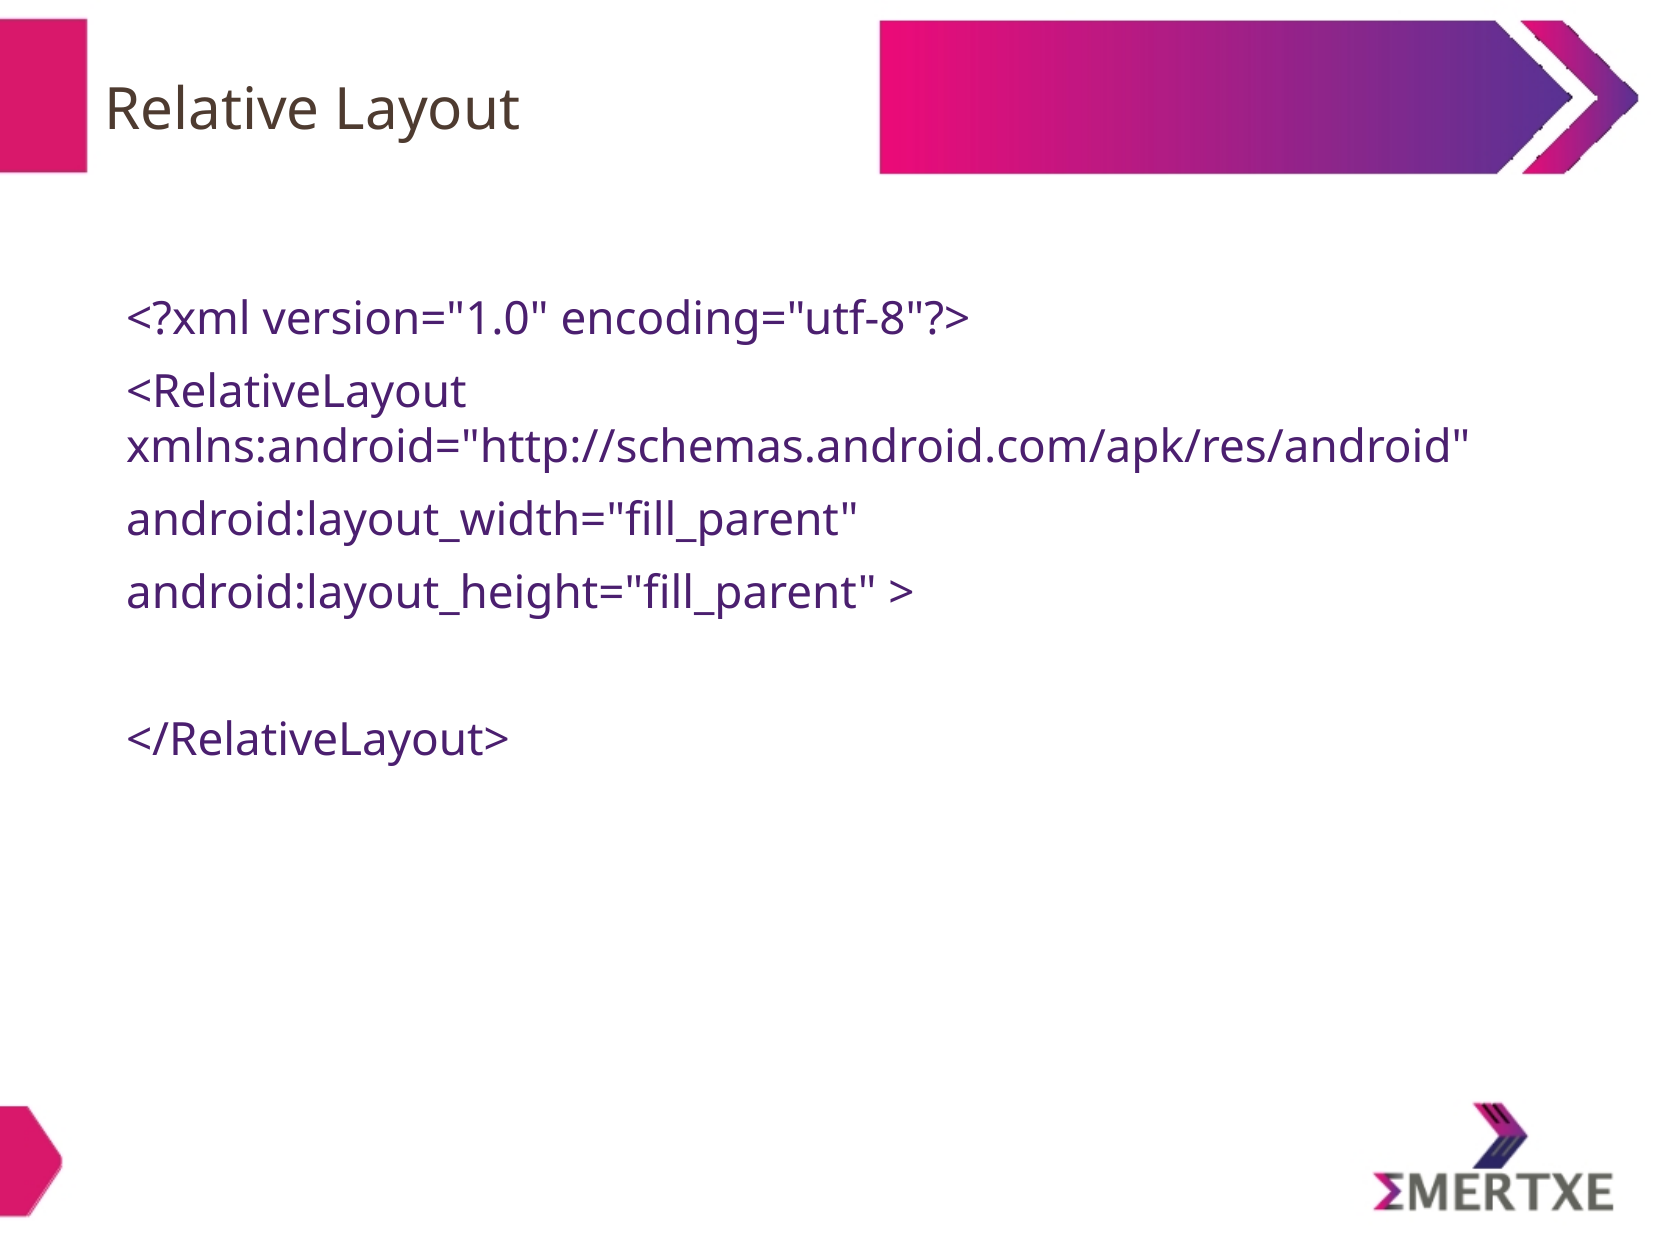

# Relative Layout
<?xml version="1.0" encoding="utf-8"?>
<RelativeLayout xmlns:android="http://schemas.android.com/apk/res/android"
android:layout_width="fill_parent"
android:layout_height="fill_parent" >
</RelativeLayout>